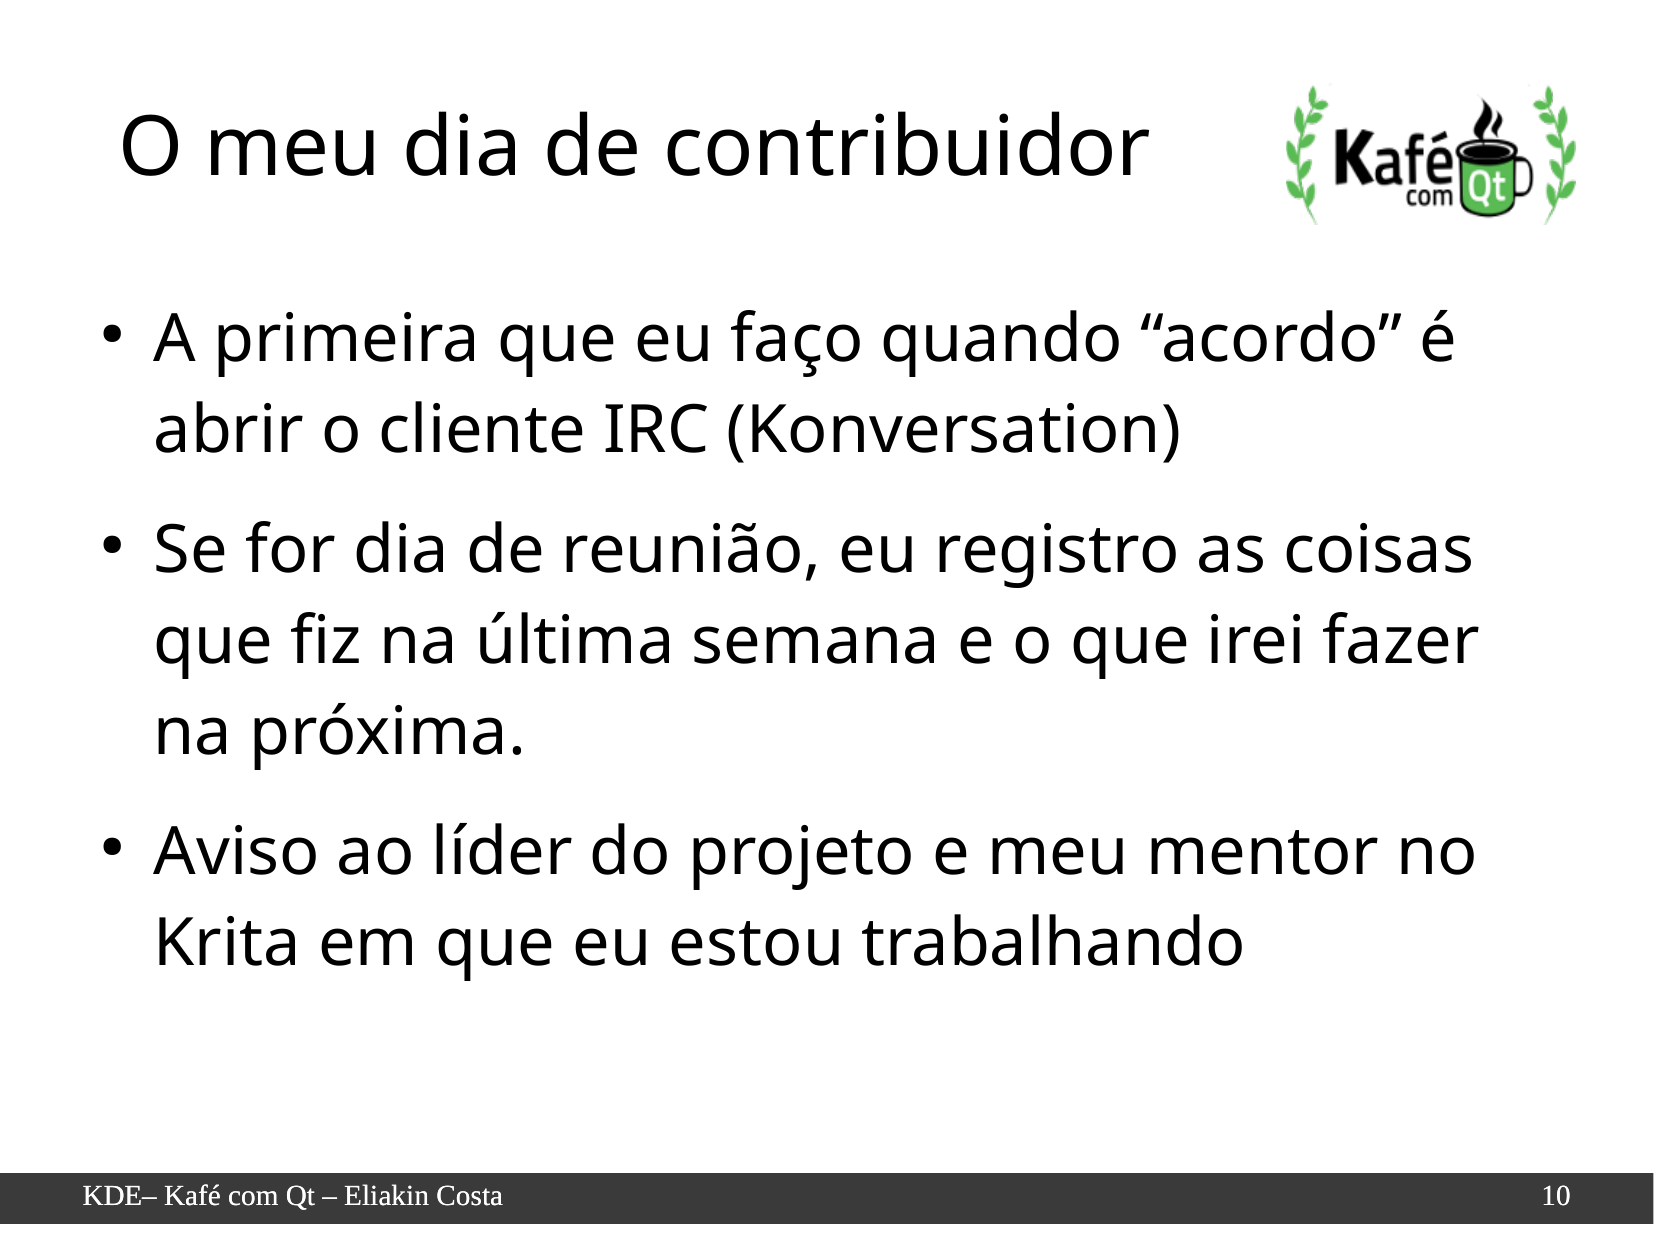

# O meu dia de contribuidor
A primeira que eu faço quando “acordo” é abrir o cliente IRC (Konversation)
Se for dia de reunião, eu registro as coisas que fiz na última semana e o que irei fazer na próxima.
Aviso ao líder do projeto e meu mentor no Krita em que eu estou trabalhando